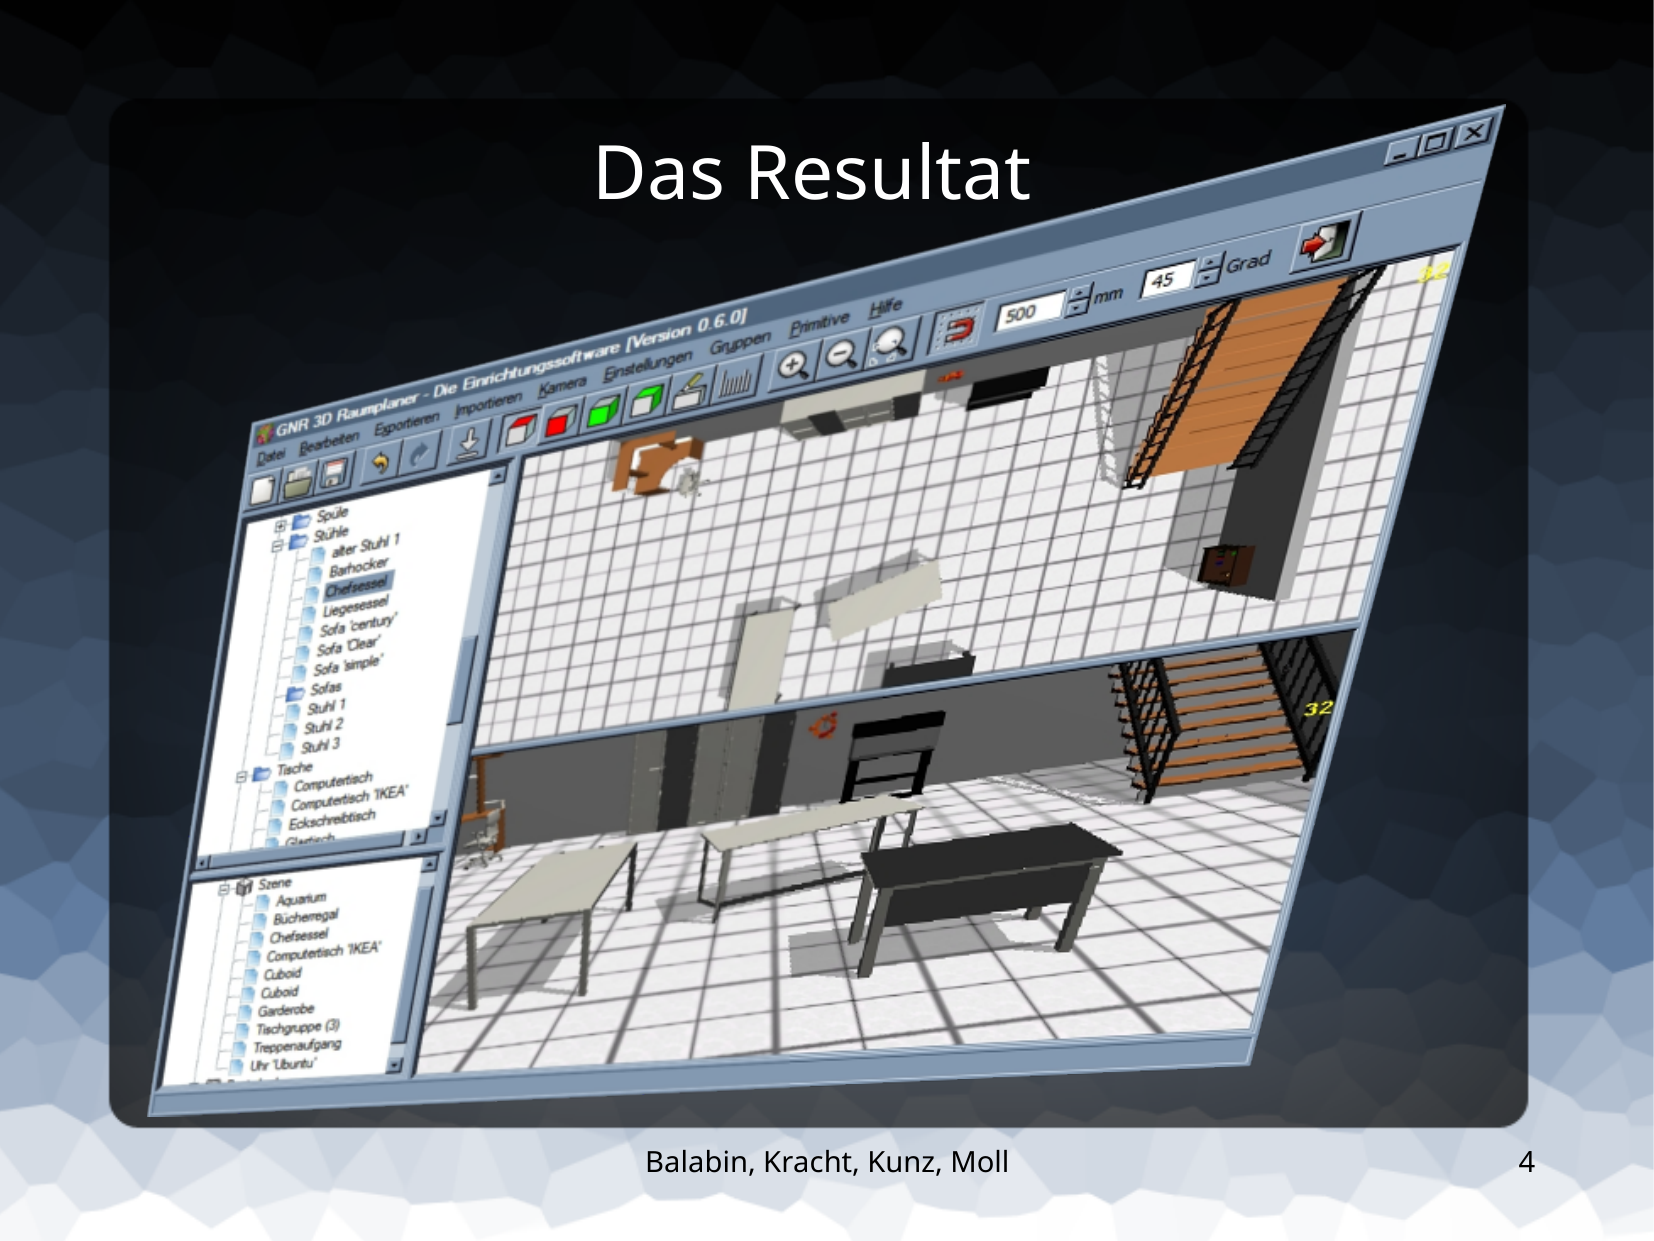

# Das Resultat
Balabin, Kracht, Kunz, Moll
4